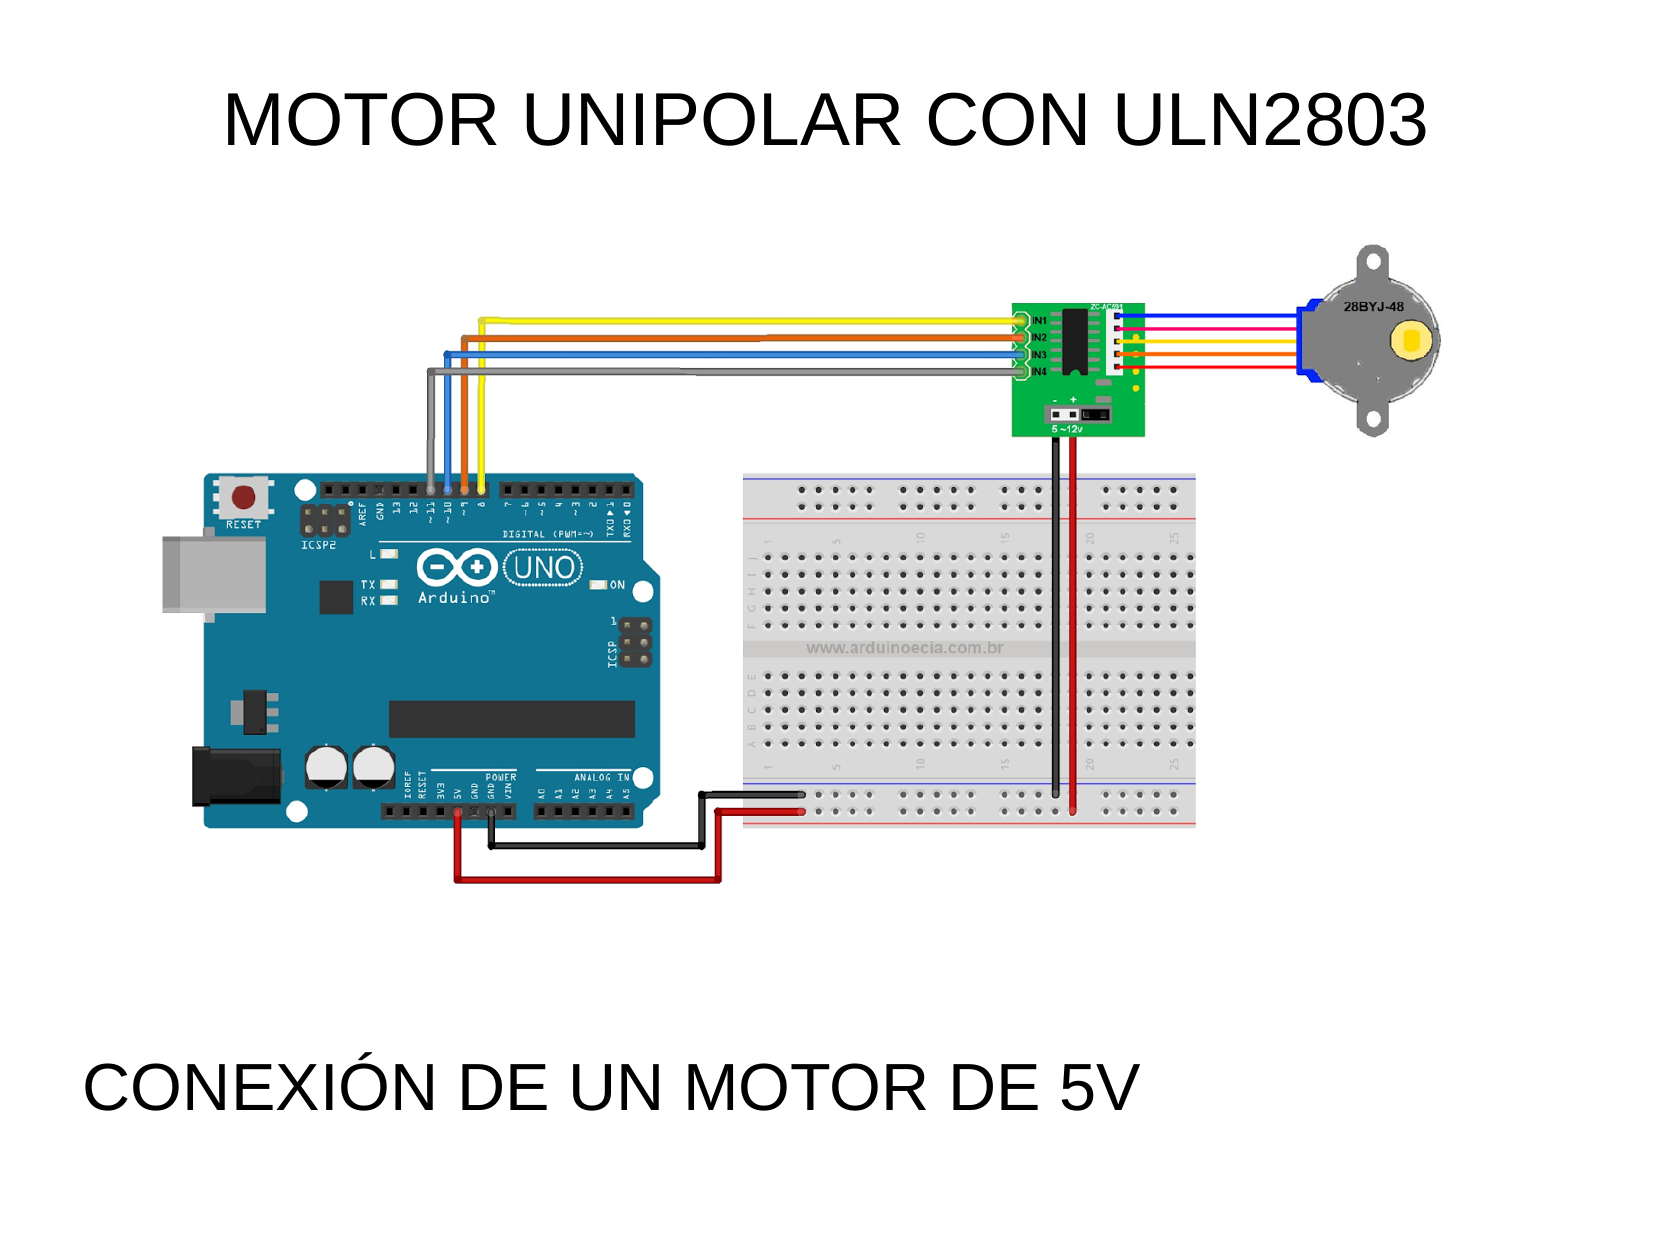

# MOTOR UNIPOLAR CON ULN2803
CONEXIÓN DE UN MOTOR DE 5V